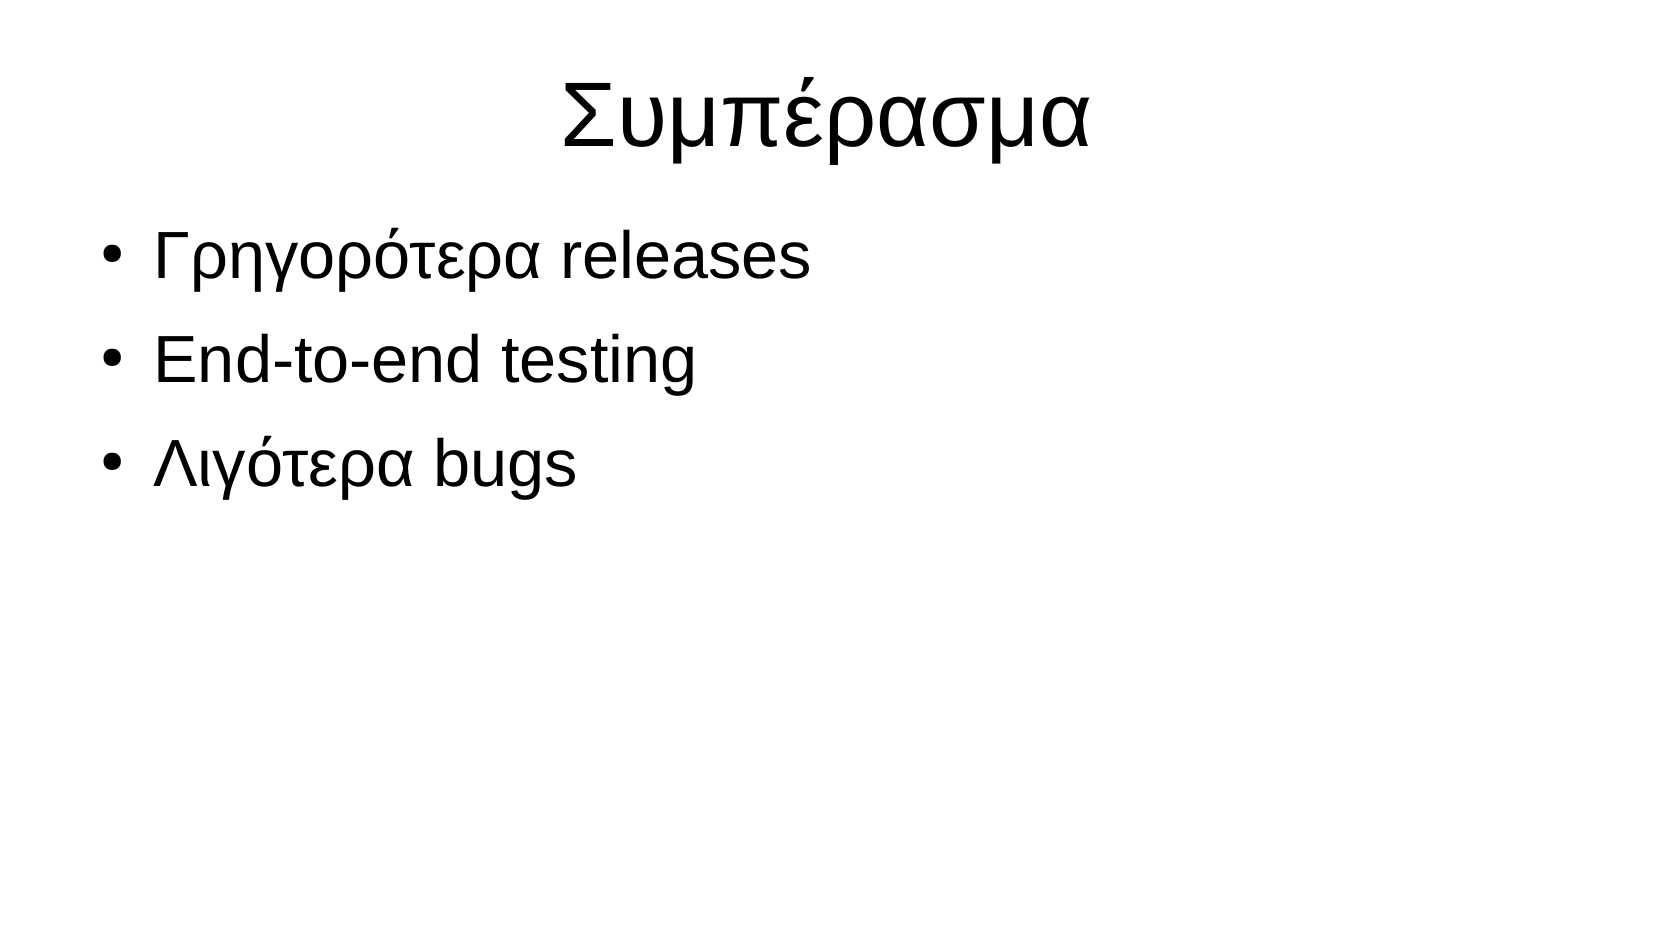

# Συμπέρασμα
Γρηγορότερα releases
End-to-end testing
Λιγότερα bugs